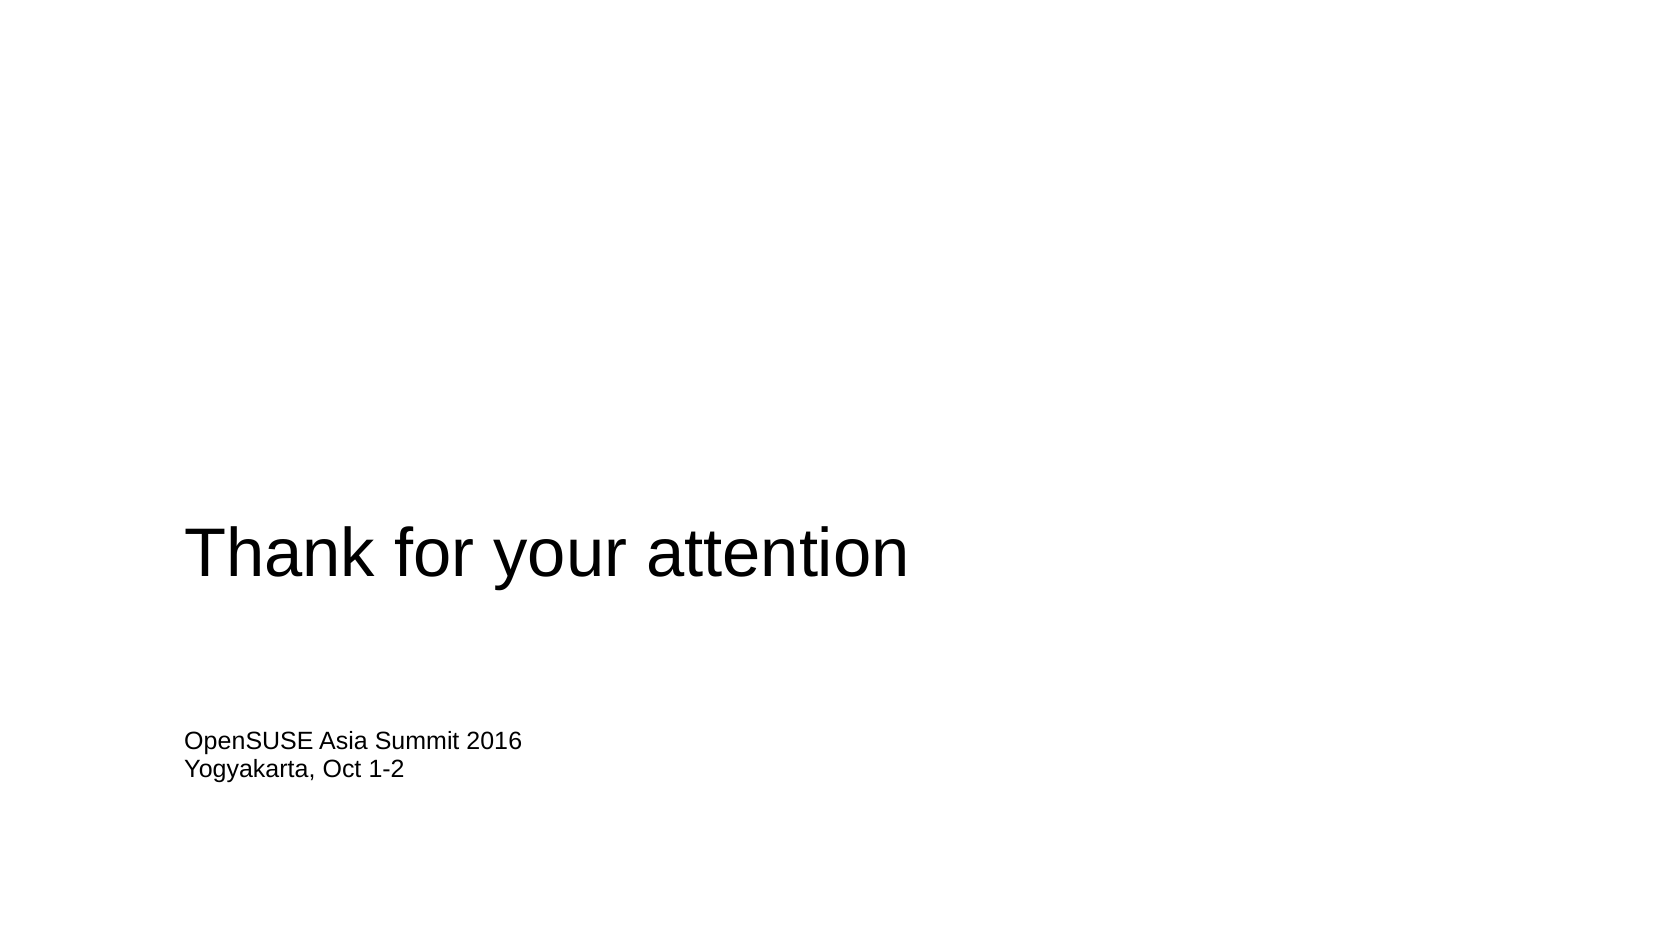

# Thank for your attention
OpenSUSE Asia Summit 2016
Yogyakarta, Oct 1-2